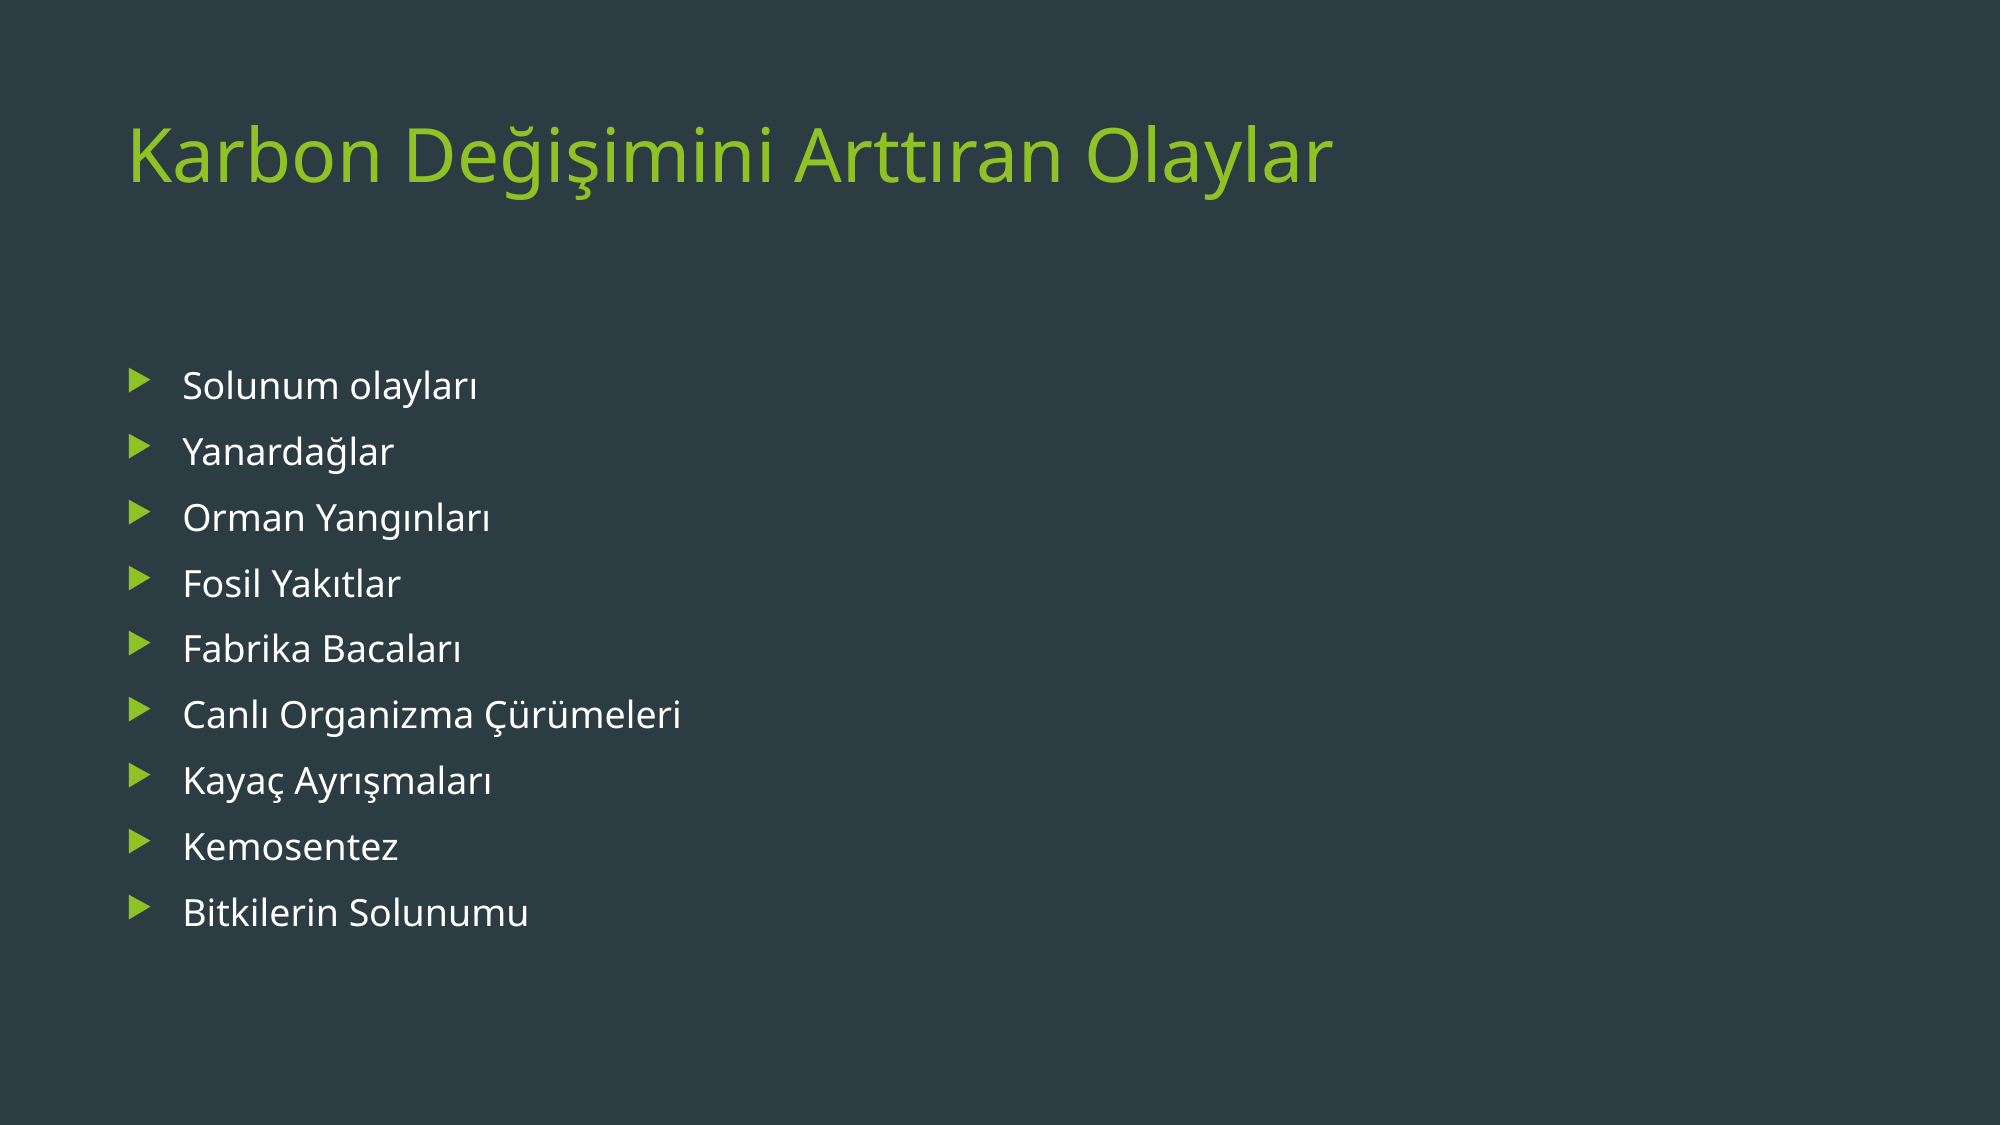

# Karbon Değişimini Arttıran Olaylar
Solunum olayları
Yanardağlar
Orman Yangınları
Fosil Yakıtlar
Fabrika Bacaları
Canlı Organizma Çürümeleri
Kayaç Ayrışmaları
Kemosentez
Bitkilerin Solunumu